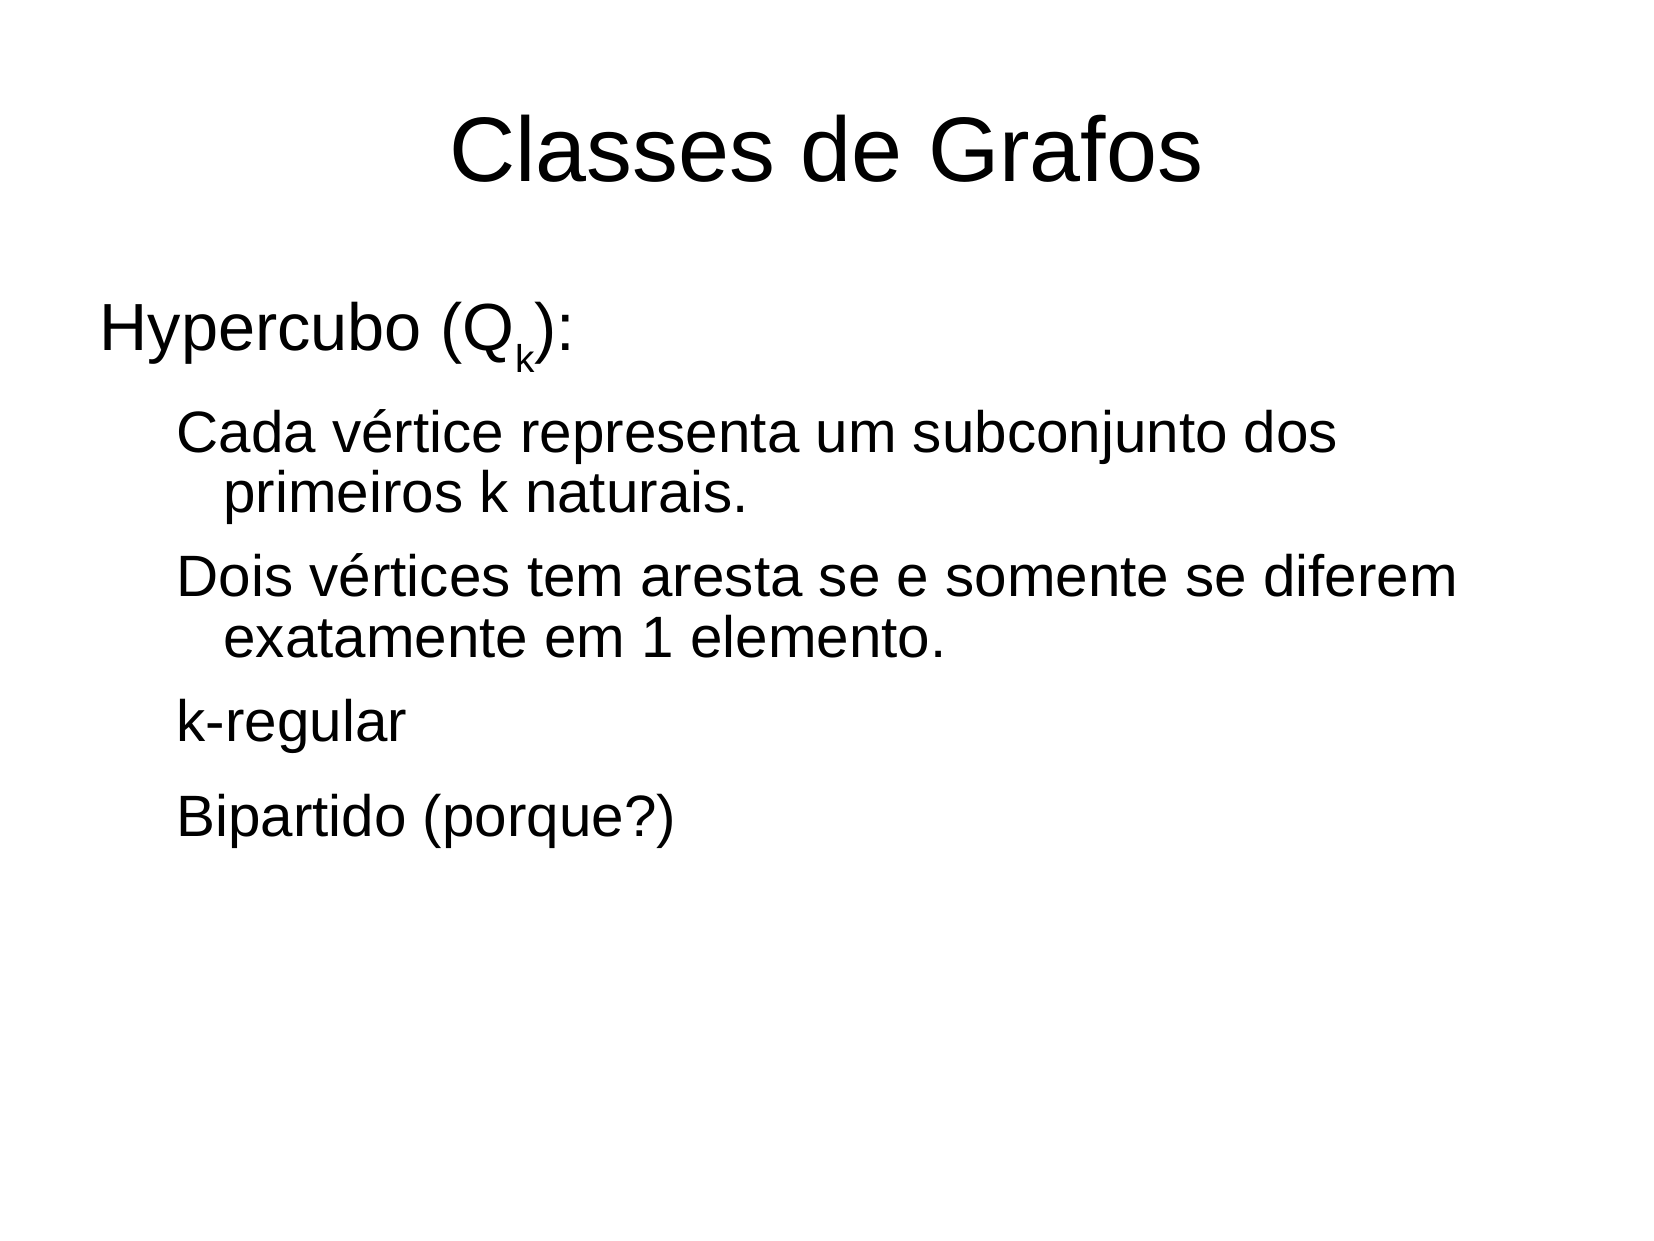

# Classes de Grafos
Hypercubo (Qk):
Cada vértice representa um subconjunto dos primeiros k naturais.
Dois vértices tem aresta se e somente se diferem exatamente em 1 elemento.
k-regular
Bipartido (porque?)‏